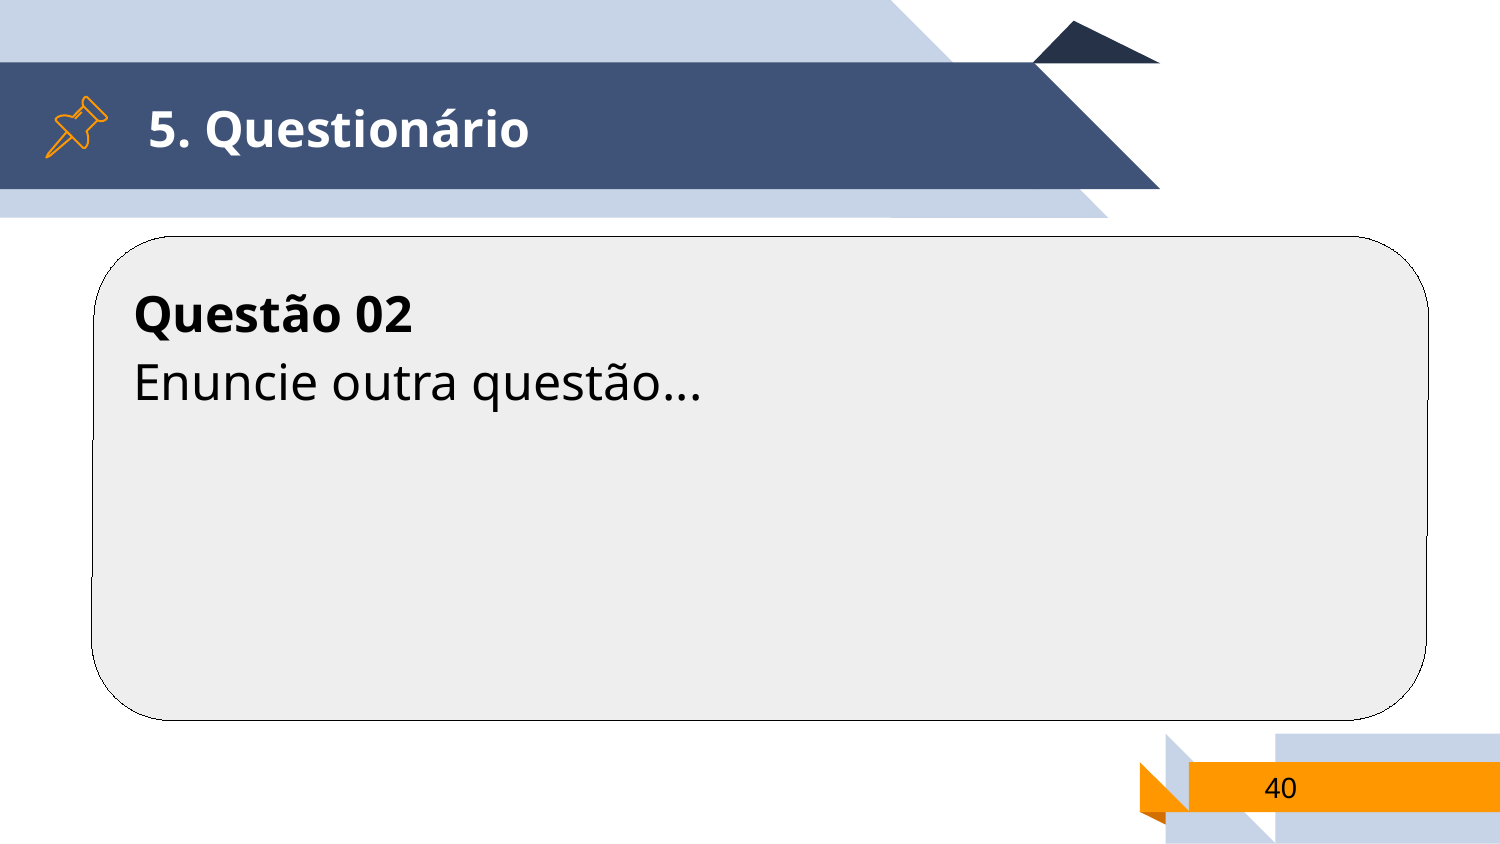

# 5. Questionário
Questão 02
Enuncie outra questão...